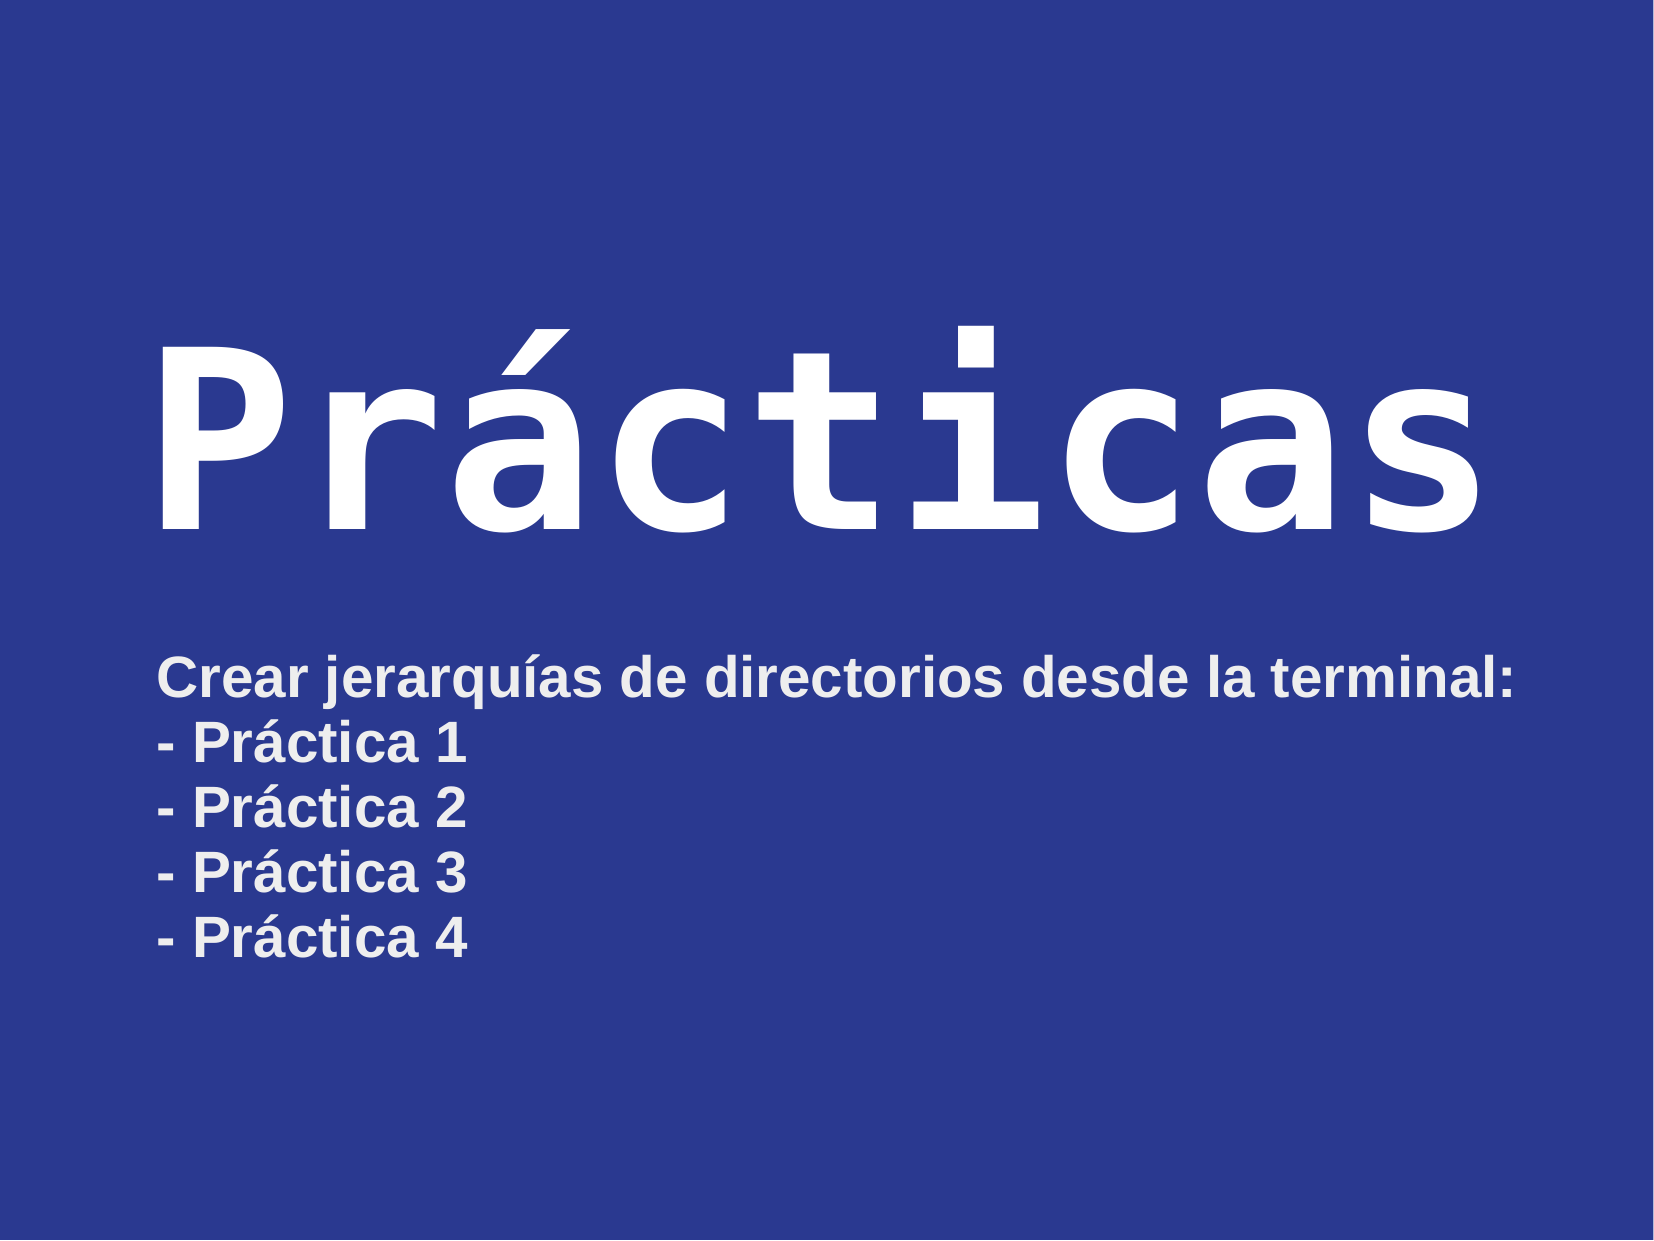

# Prácticas
Crear jerarquías de directorios desde la terminal:
- Práctica 1
- Práctica 2
- Práctica 3
- Práctica 4